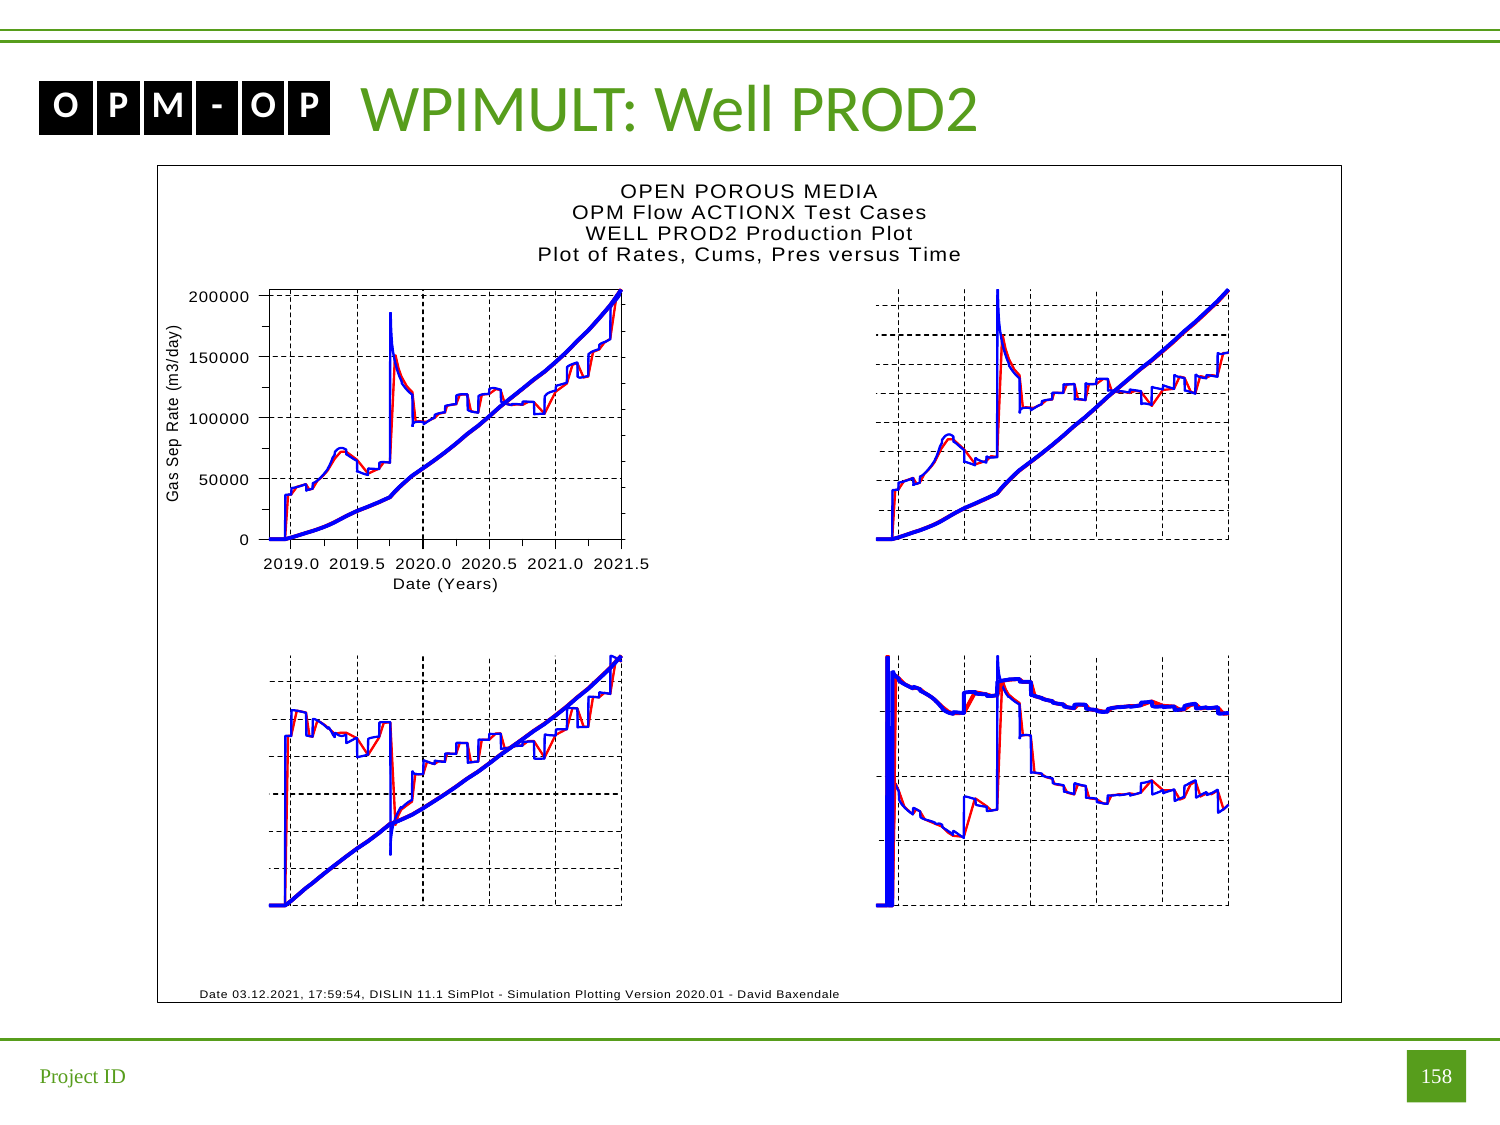

# WPIMULT: well PROD2
Project ID
158